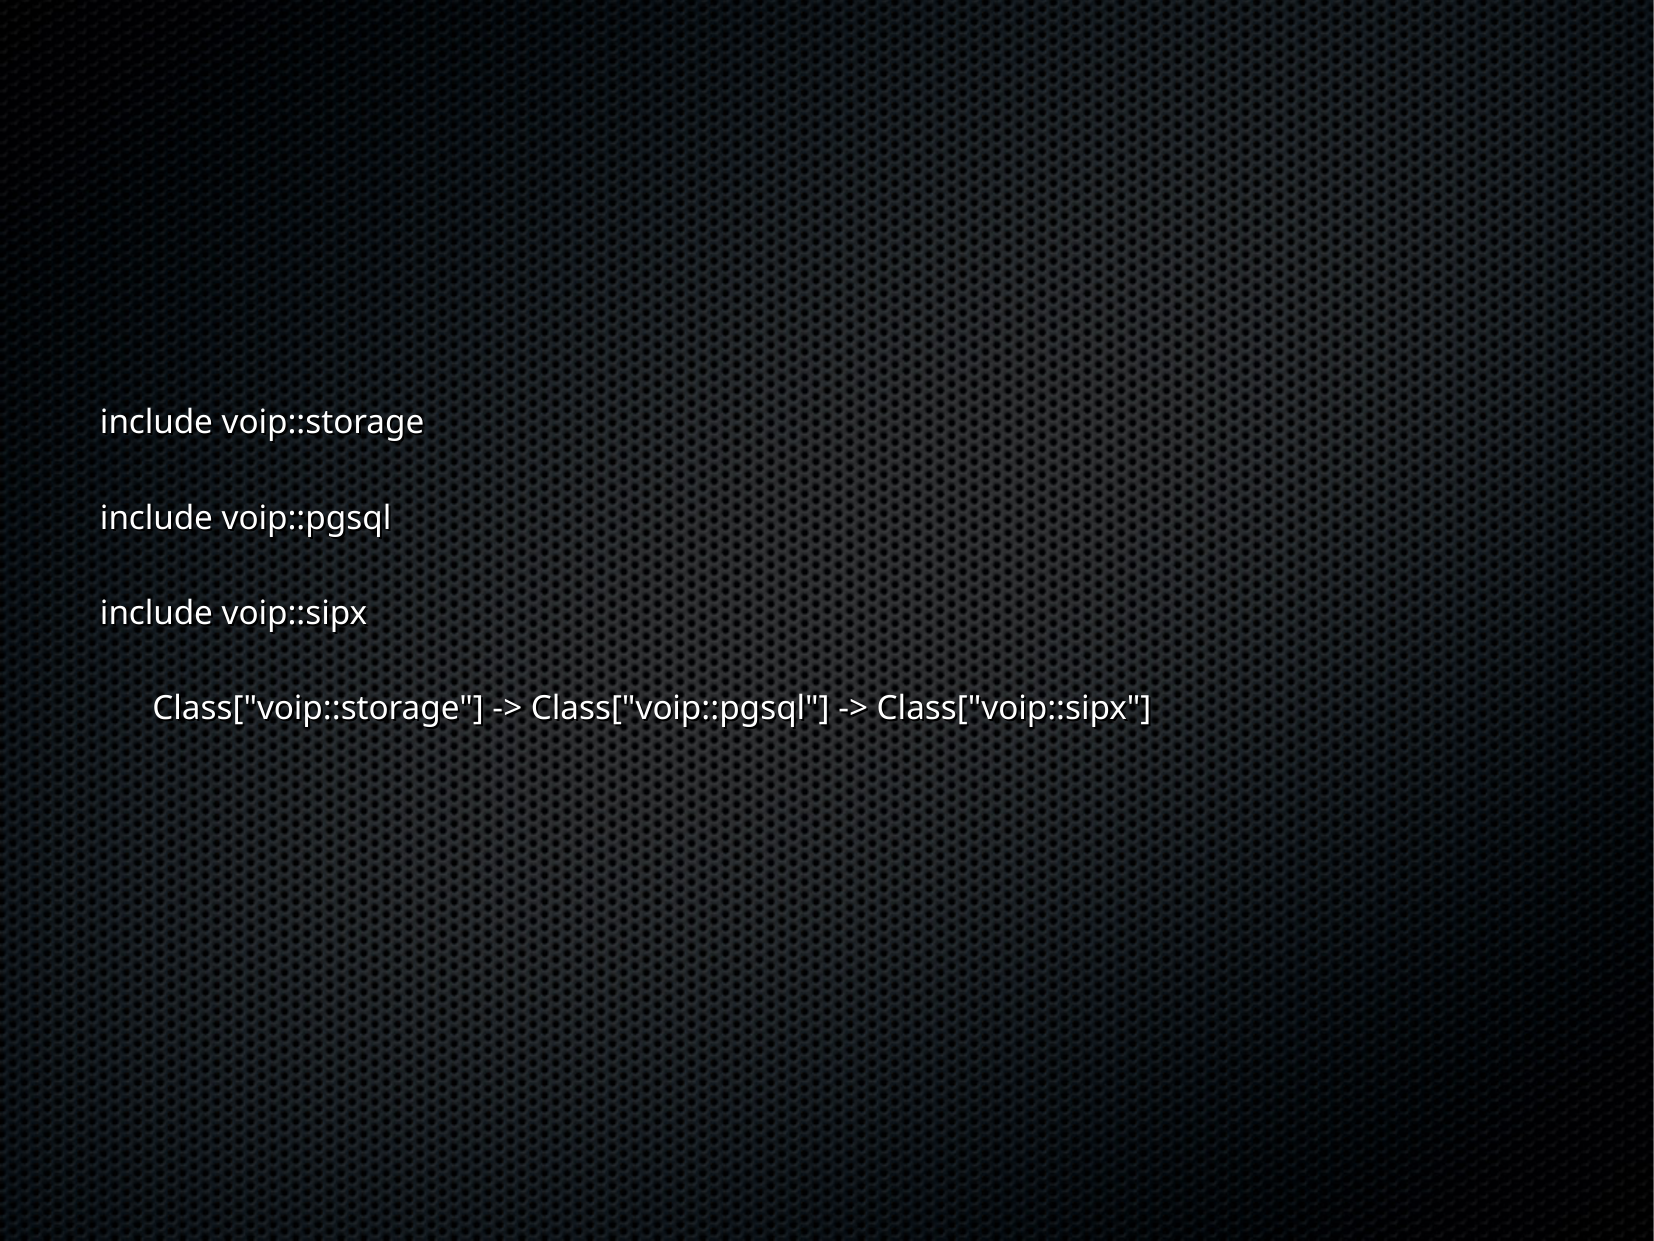

# include voip::storage
include voip::pgsql
include voip::sipx
 Class["voip::storage"] -> Class["voip::pgsql"] -> Class["voip::sipx"]